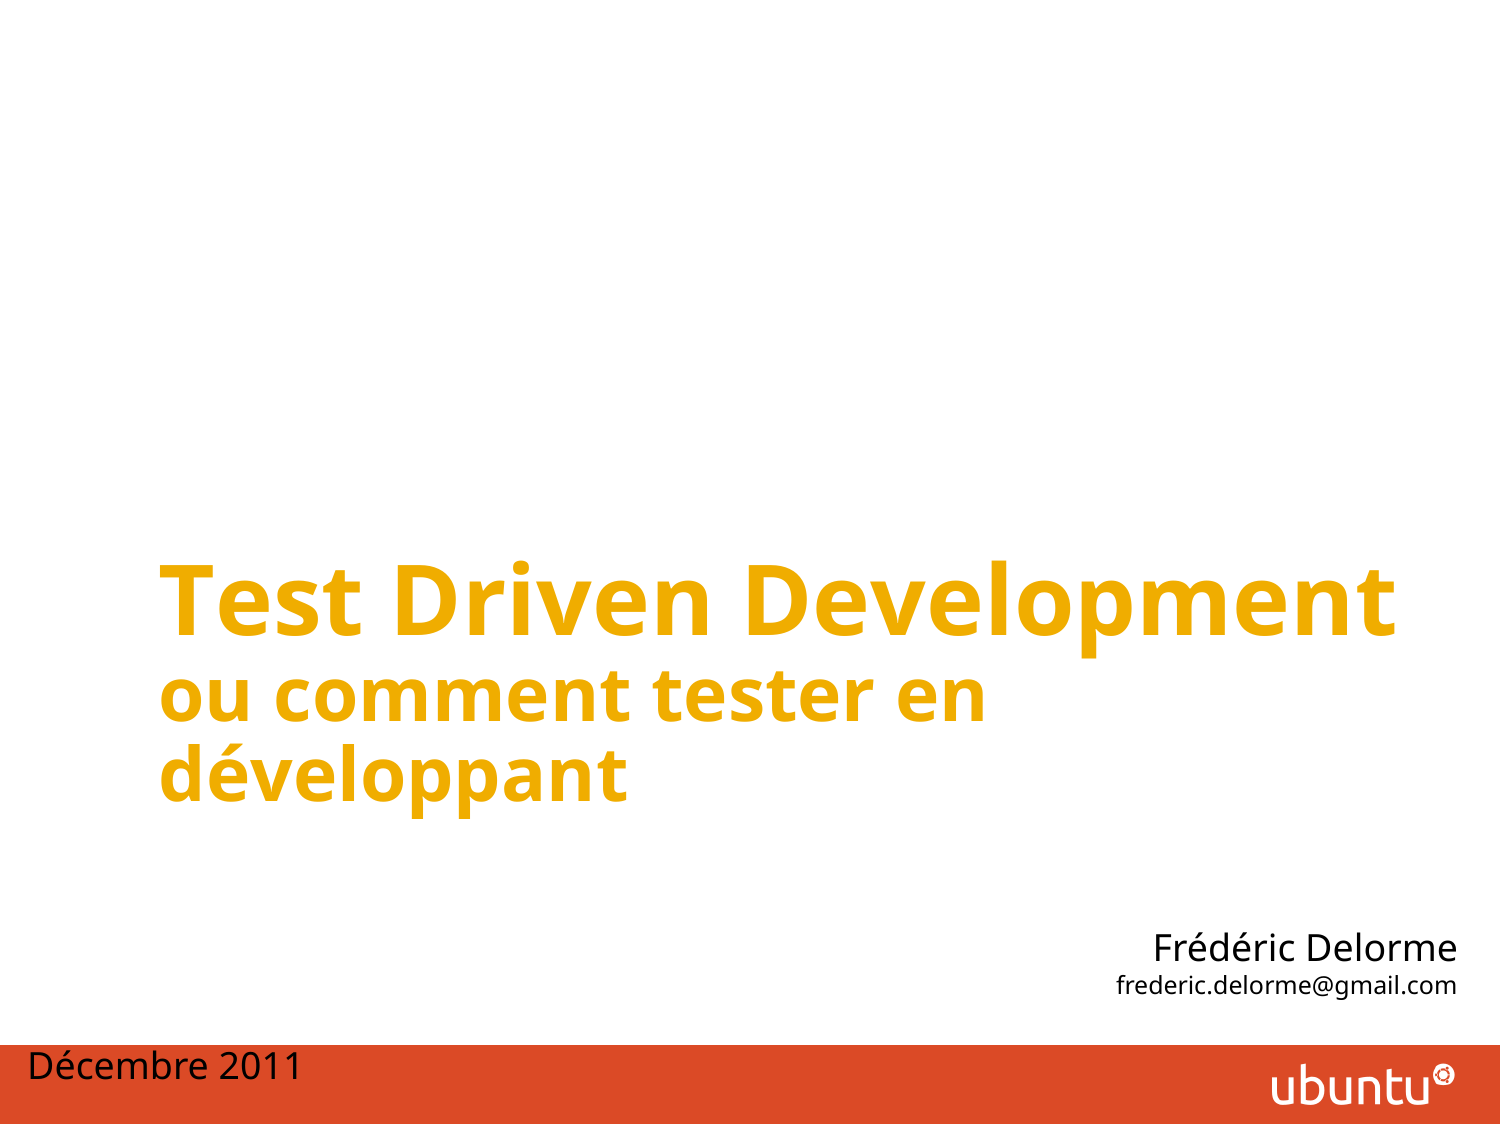

Une méthode agile, sans le savoir !
# Test Driven Development ou comment tester en développant
Frédéric Delorme
frederic.delorme@gmail.com
Décembre 2011